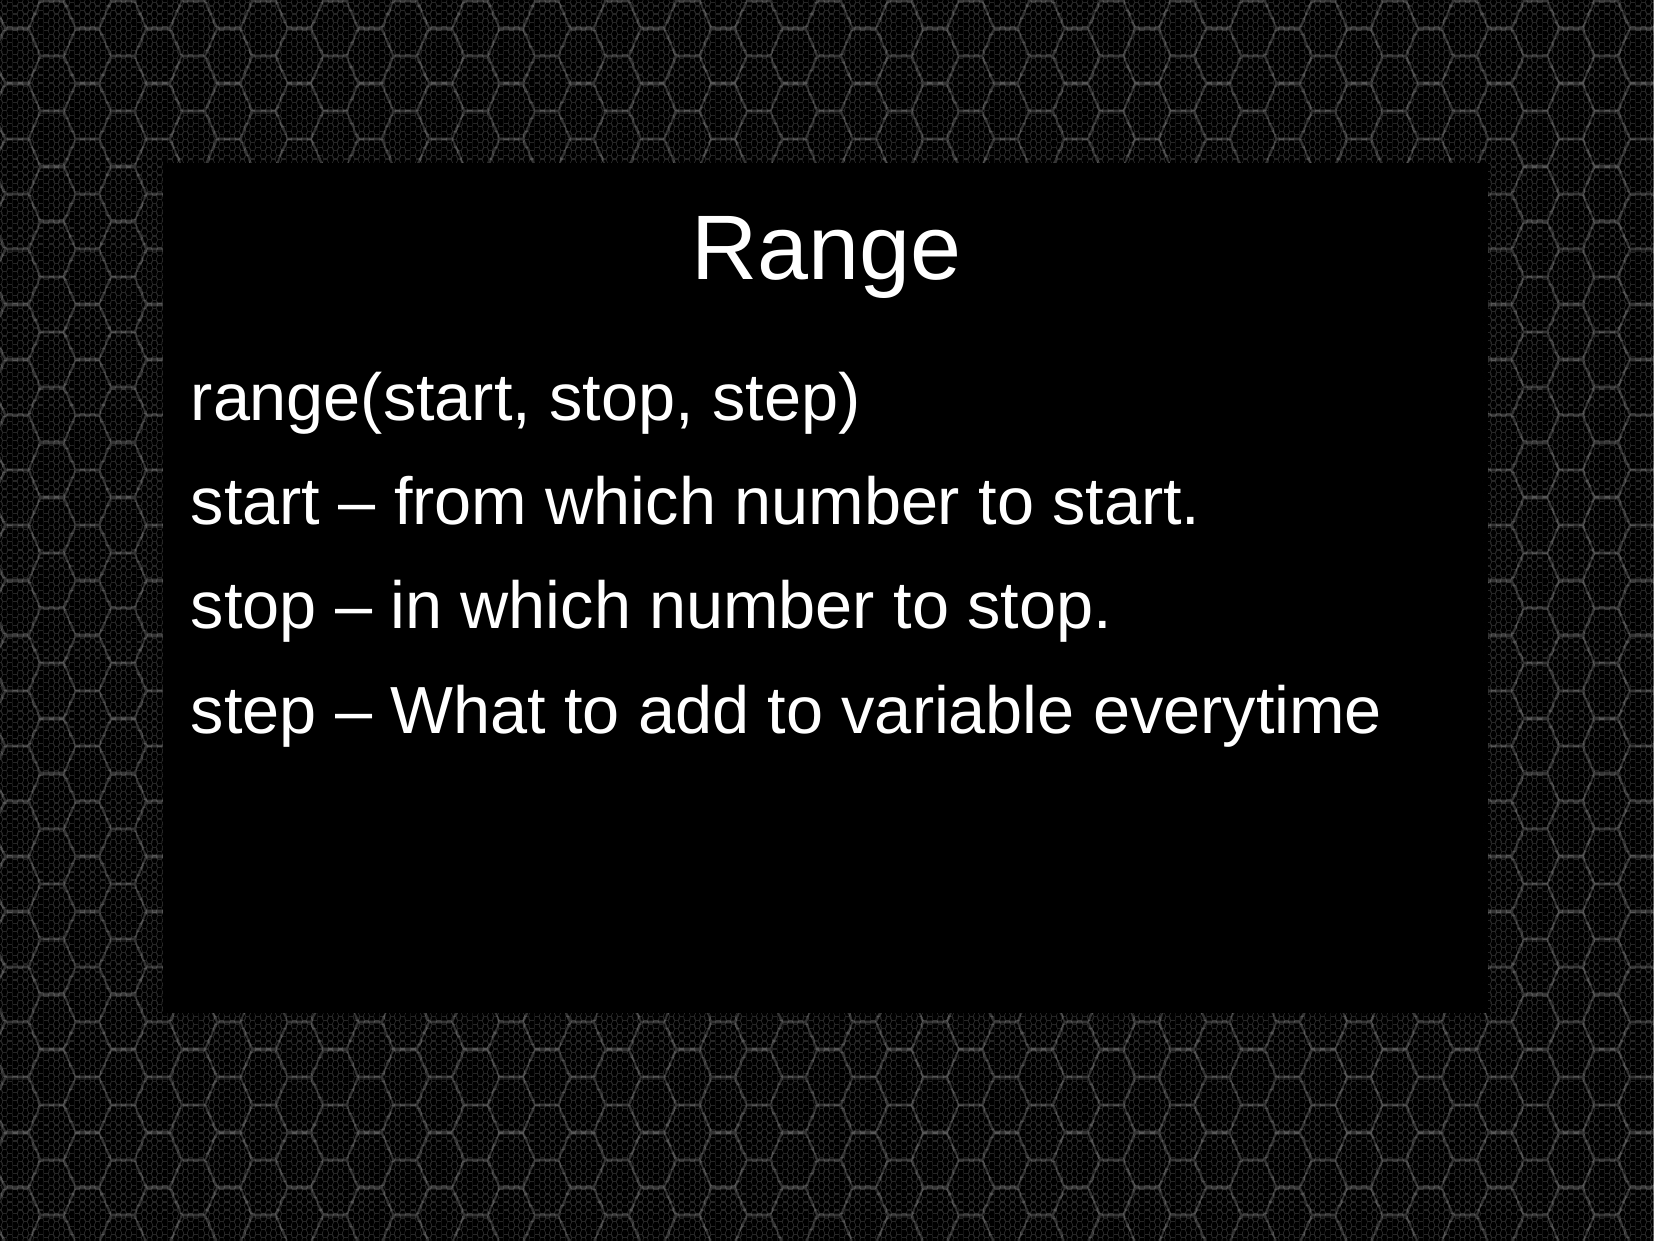

# Range
range(start, stop, step)
start – from which number to start.
stop – in which number to stop.
step – What to add to variable everytime